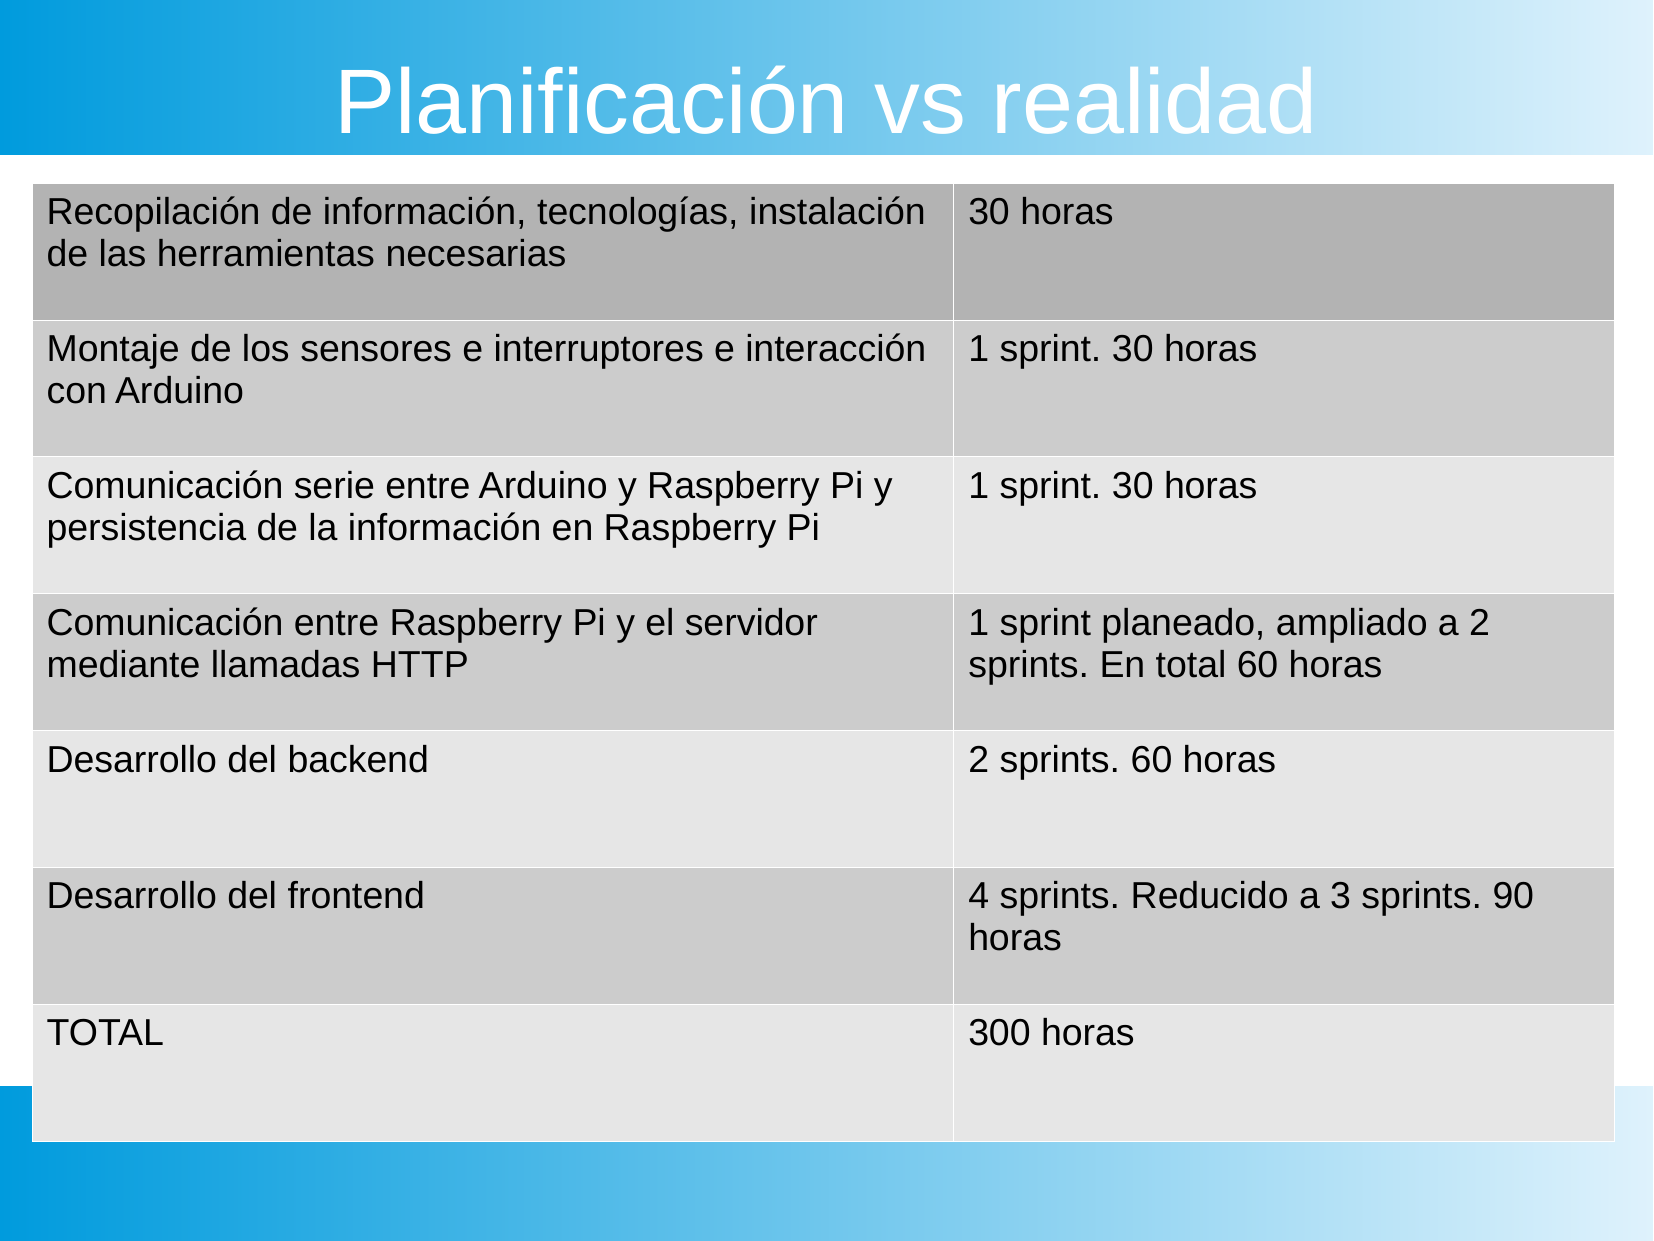

# Planificación vs realidad
| Recopilación de información, tecnologías, instalación de las herramientas necesarias | 30 horas |
| --- | --- |
| Montaje de los sensores e interruptores e interacción con Arduino | 1 sprint. 30 horas |
| Comunicación serie entre Arduino y Raspberry Pi y persistencia de la información en Raspberry Pi | 1 sprint. 30 horas |
| Comunicación entre Raspberry Pi y el servidor mediante llamadas HTTP | 1 sprint planeado, ampliado a 2 sprints. En total 60 horas |
| Desarrollo del backend | 2 sprints. 60 horas |
| Desarrollo del frontend | 4 sprints. Reducido a 3 sprints. 90 horas |
| TOTAL | 300 horas |